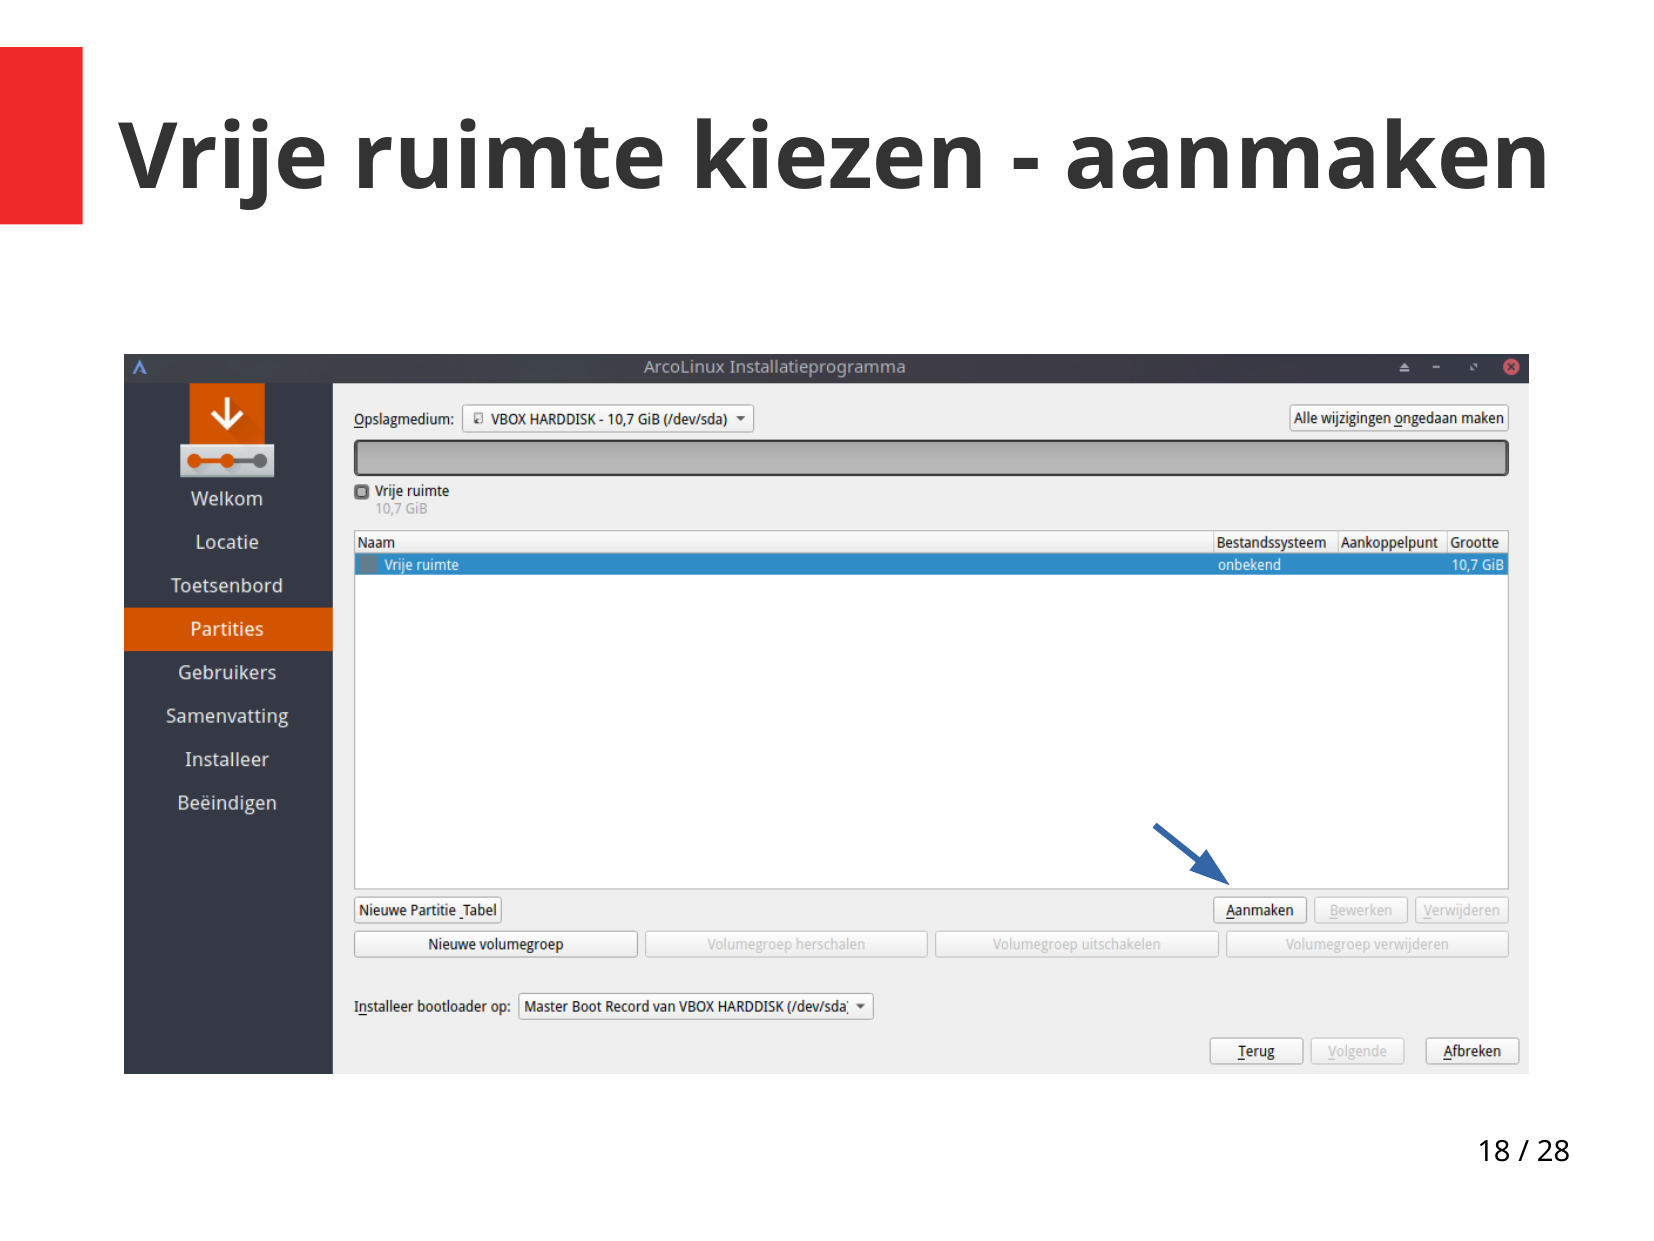

# Vrije ruimte kiezen - aanmaken
18